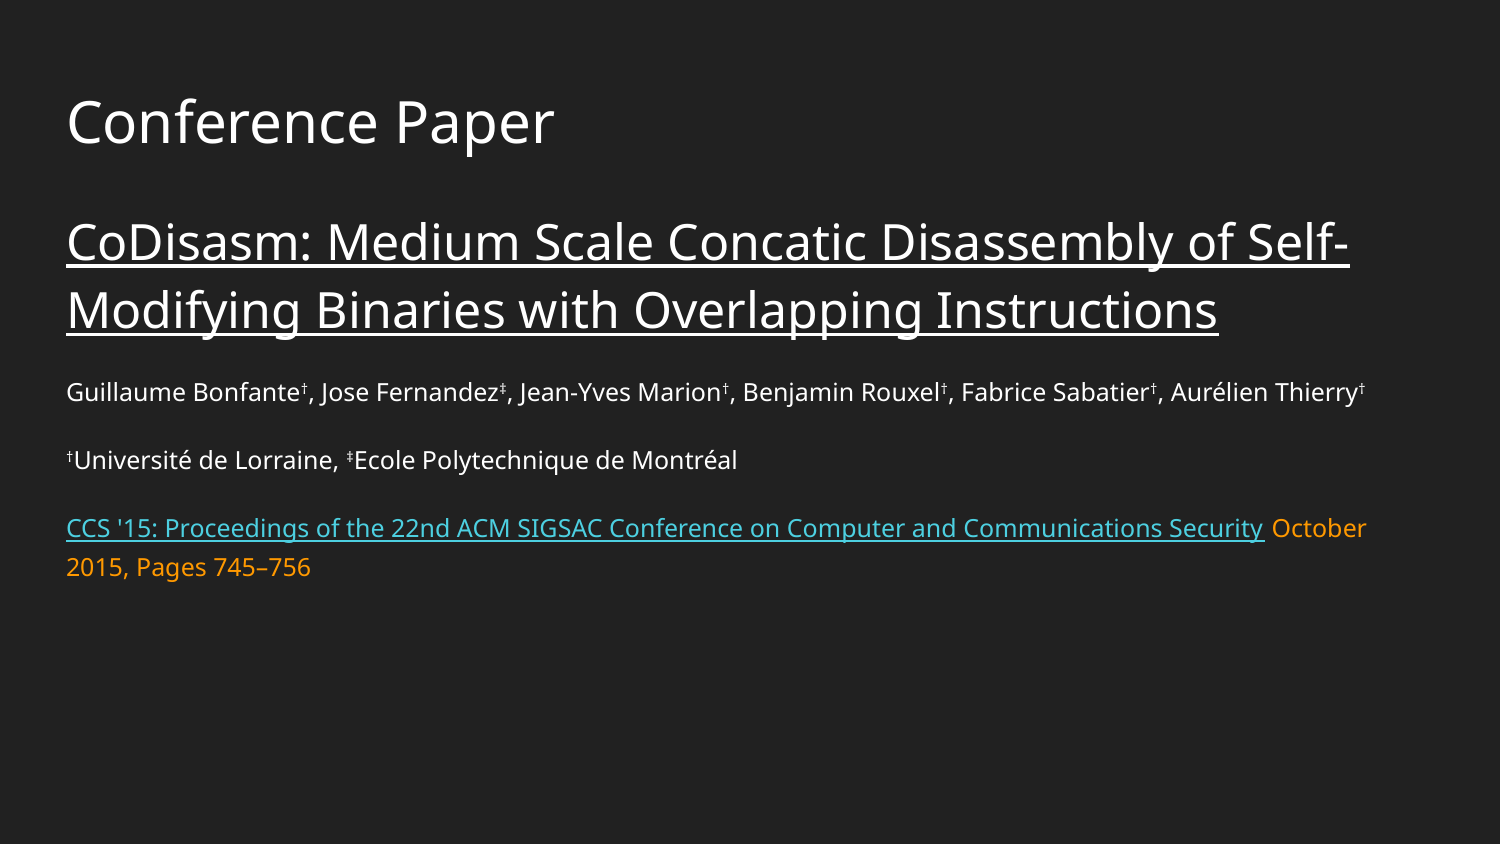

# Conference Paper
CoDisasm: Medium Scale Concatic Disassembly of Self-Modifying Binaries with Overlapping Instructions
Guillaume Bonfante†, Jose Fernandez‡, Jean-Yves Marion†, Benjamin Rouxel†, Fabrice Sabatier†, Aurélien Thierry†
†Université de Lorraine, ‡Ecole Polytechnique de Montréal
CCS '15: Proceedings of the 22nd ACM SIGSAC Conference on Computer and Communications Security October 2015, Pages 745–756